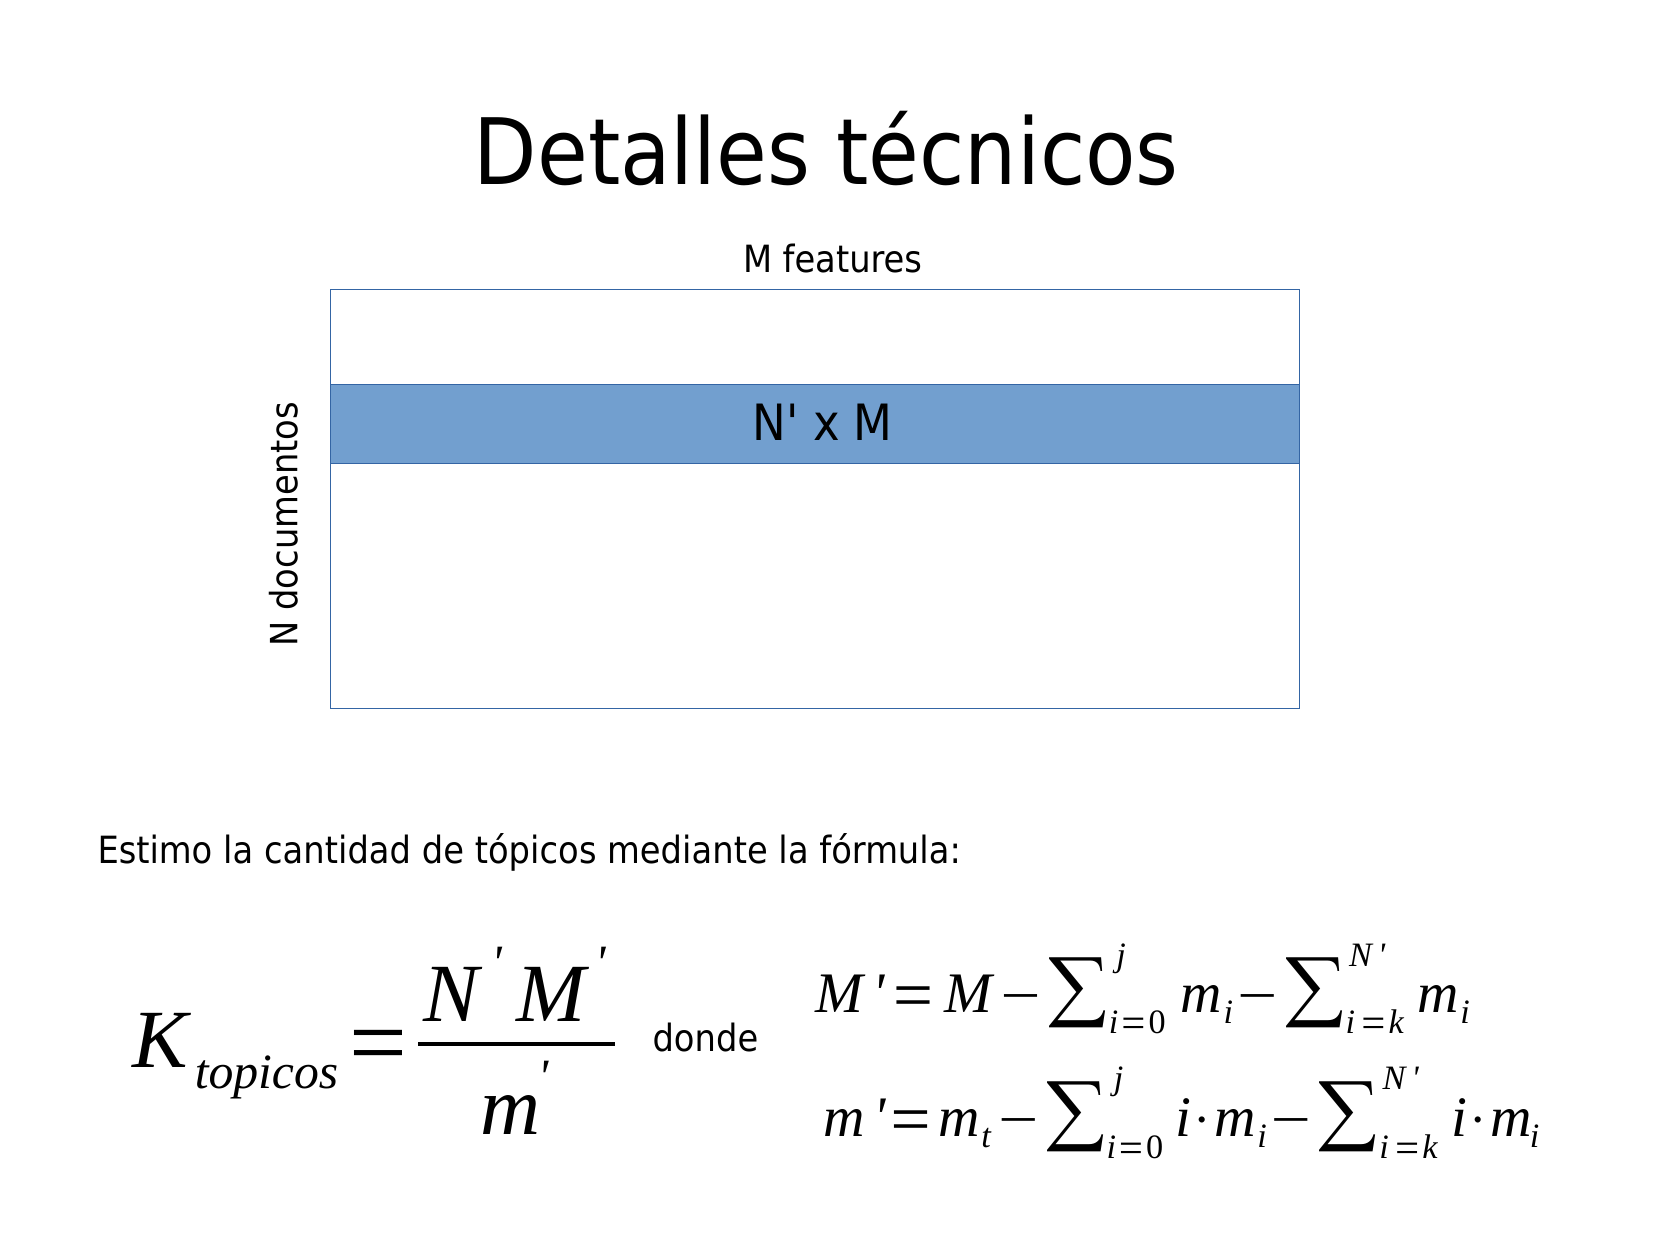

# Detalles técnicos
M features
N' x M
N documentos
Estimo la cantidad de tópicos mediante la fórmula:
donde